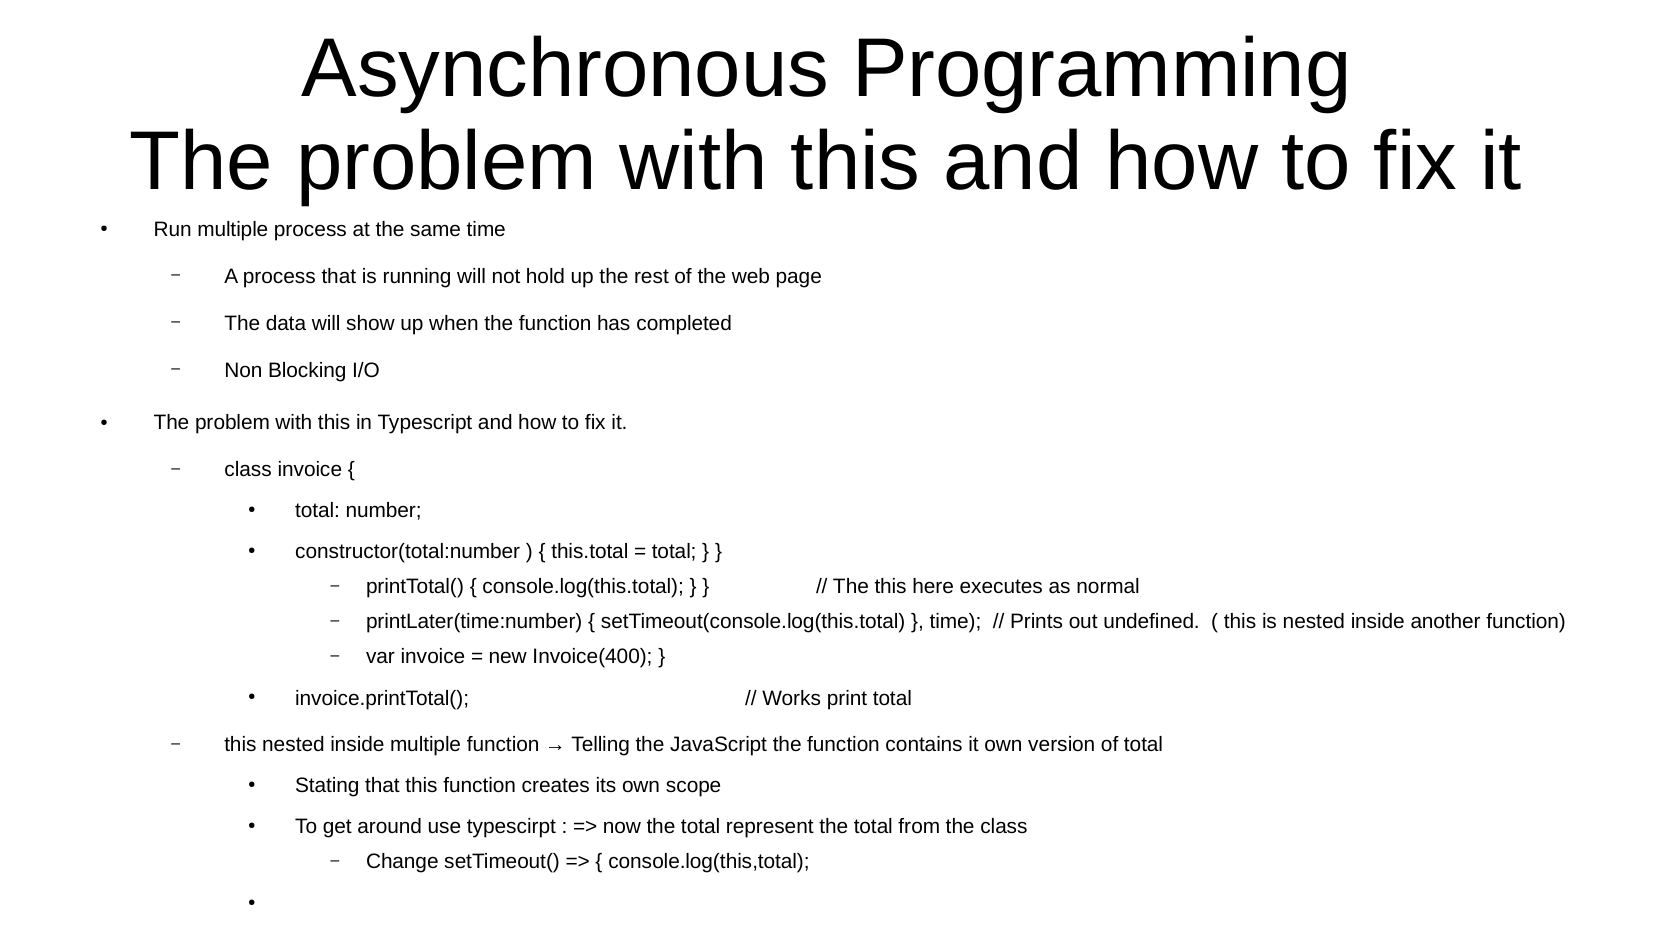

# Asynchronous Programming The problem with this and how to fix it
Run multiple process at the same time
A process that is running will not hold up the rest of the web page
The data will show up when the function has completed
Non Blocking I/O
The problem with this in Typescript and how to fix it.
class invoice {
total: number;
constructor(total:number ) { this.total = total; } }
printTotal() { console.log(this.total); } } 		// The this here executes as normal
printLater(time:number) { setTimeout(console.log(this.total) }, time); // Prints out undefined. ( this is nested inside another function)
var invoice = new Invoice(400); }
invoice.printTotal(); 				// Works print total
this nested inside multiple function → Telling the JavaScript the function contains it own version of total
Stating that this function creates its own scope
To get around use typescirpt : => now the total represent the total from the class
Change setTimeout() => { console.log(this,total);